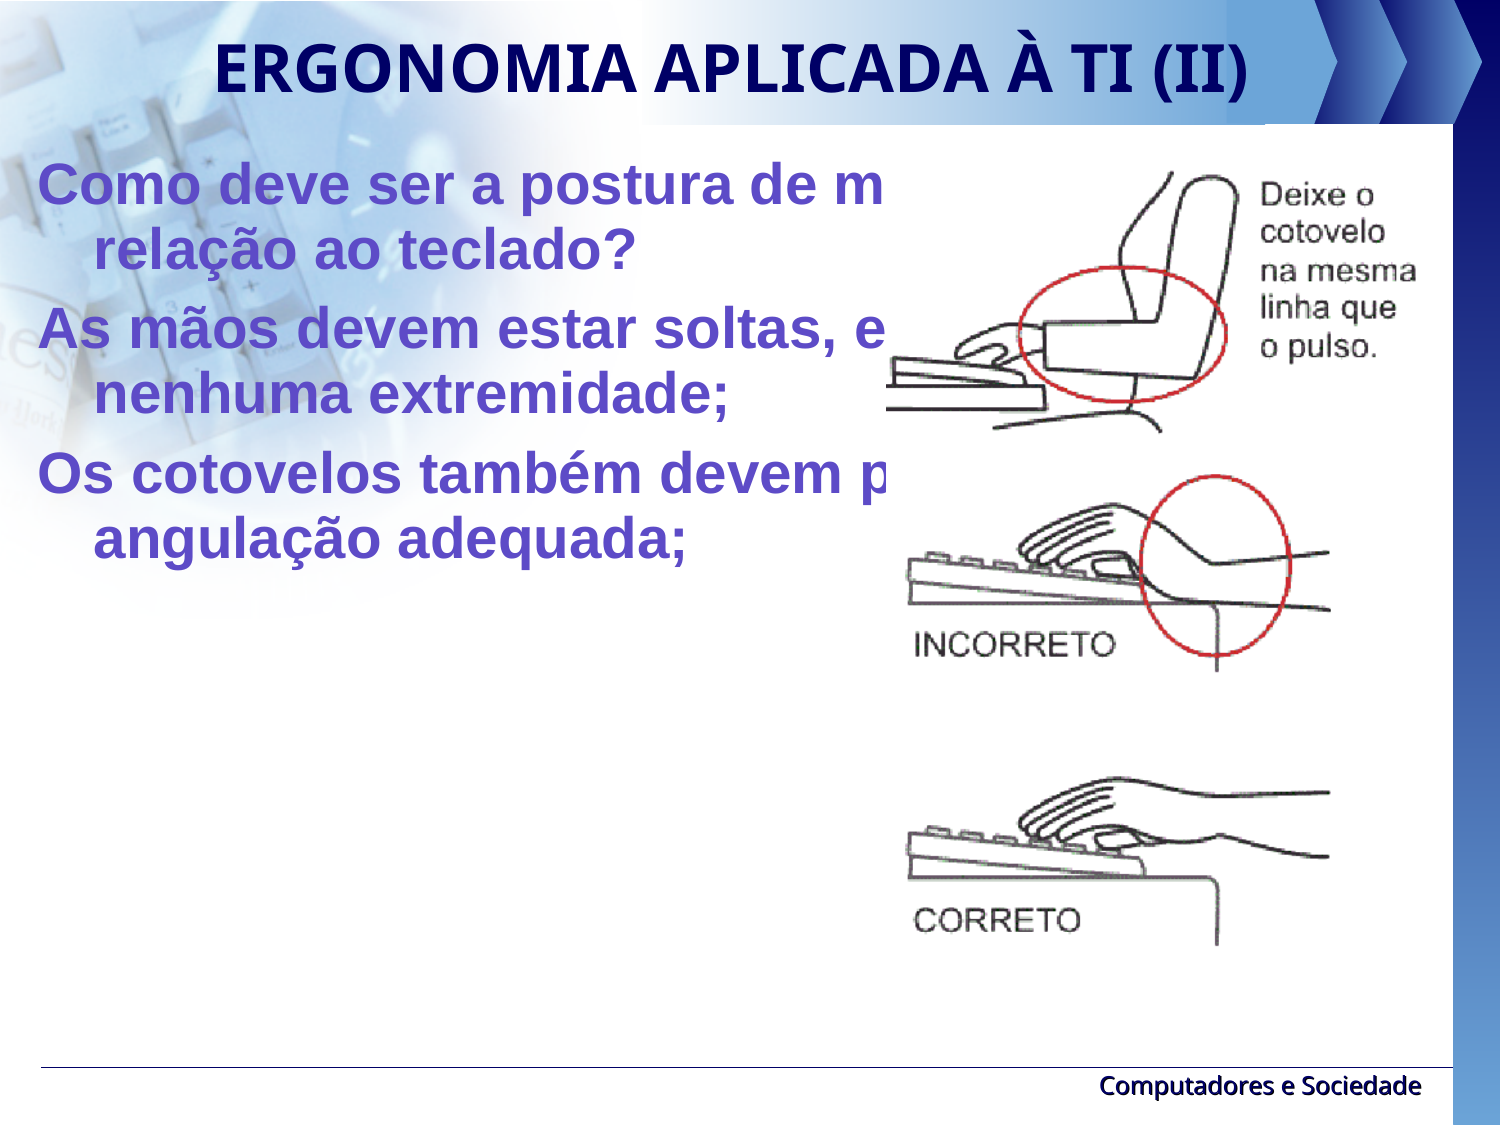

# ERGONOMIA APLICADA À TI (II)
Como deve ser a postura de mãos e braços em relação ao teclado?
As mãos devem estar soltas, e nao apoiadas em nenhuma extremidade;
Os cotovelos também devem permanecer na angulação adequada;